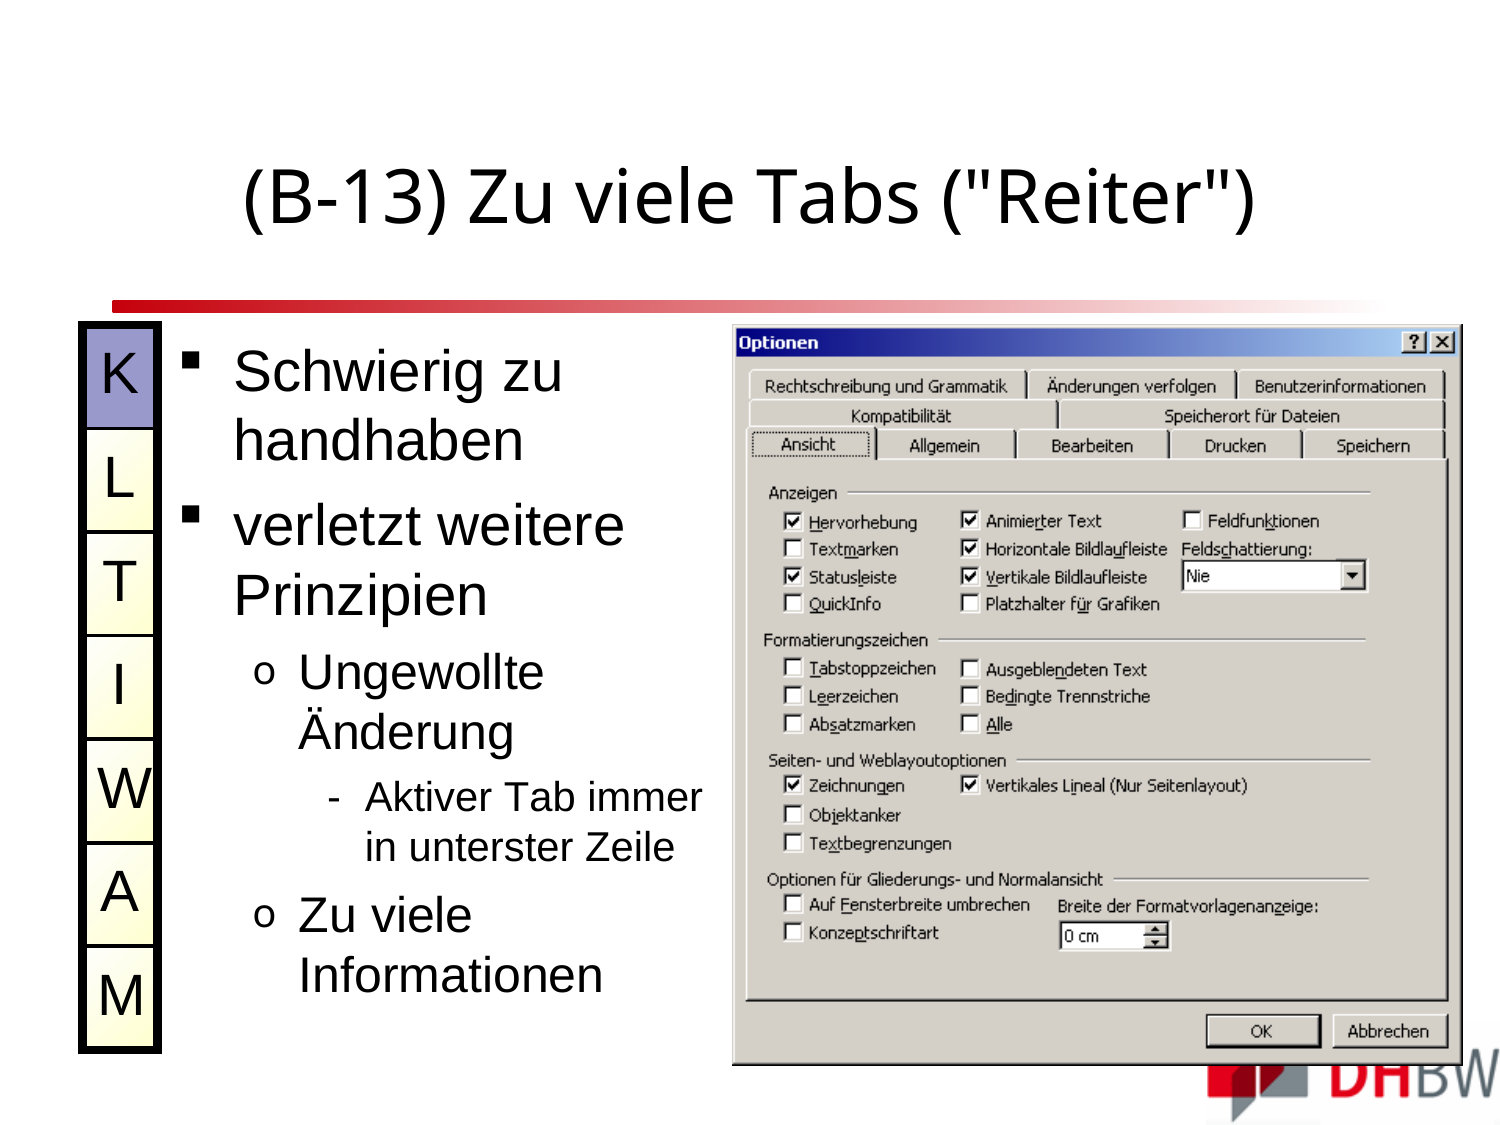

# (B-13) Zu viele Tabs ("Reiter")
| K |
| --- |
| L |
| T |
| I |
| W |
| A |
| M |
Schwierig zu handhaben
verletzt weitere Prinzipien
Ungewollte Änderung
Aktiver Tab immer in unterster Zeile
Zu viele Informationen